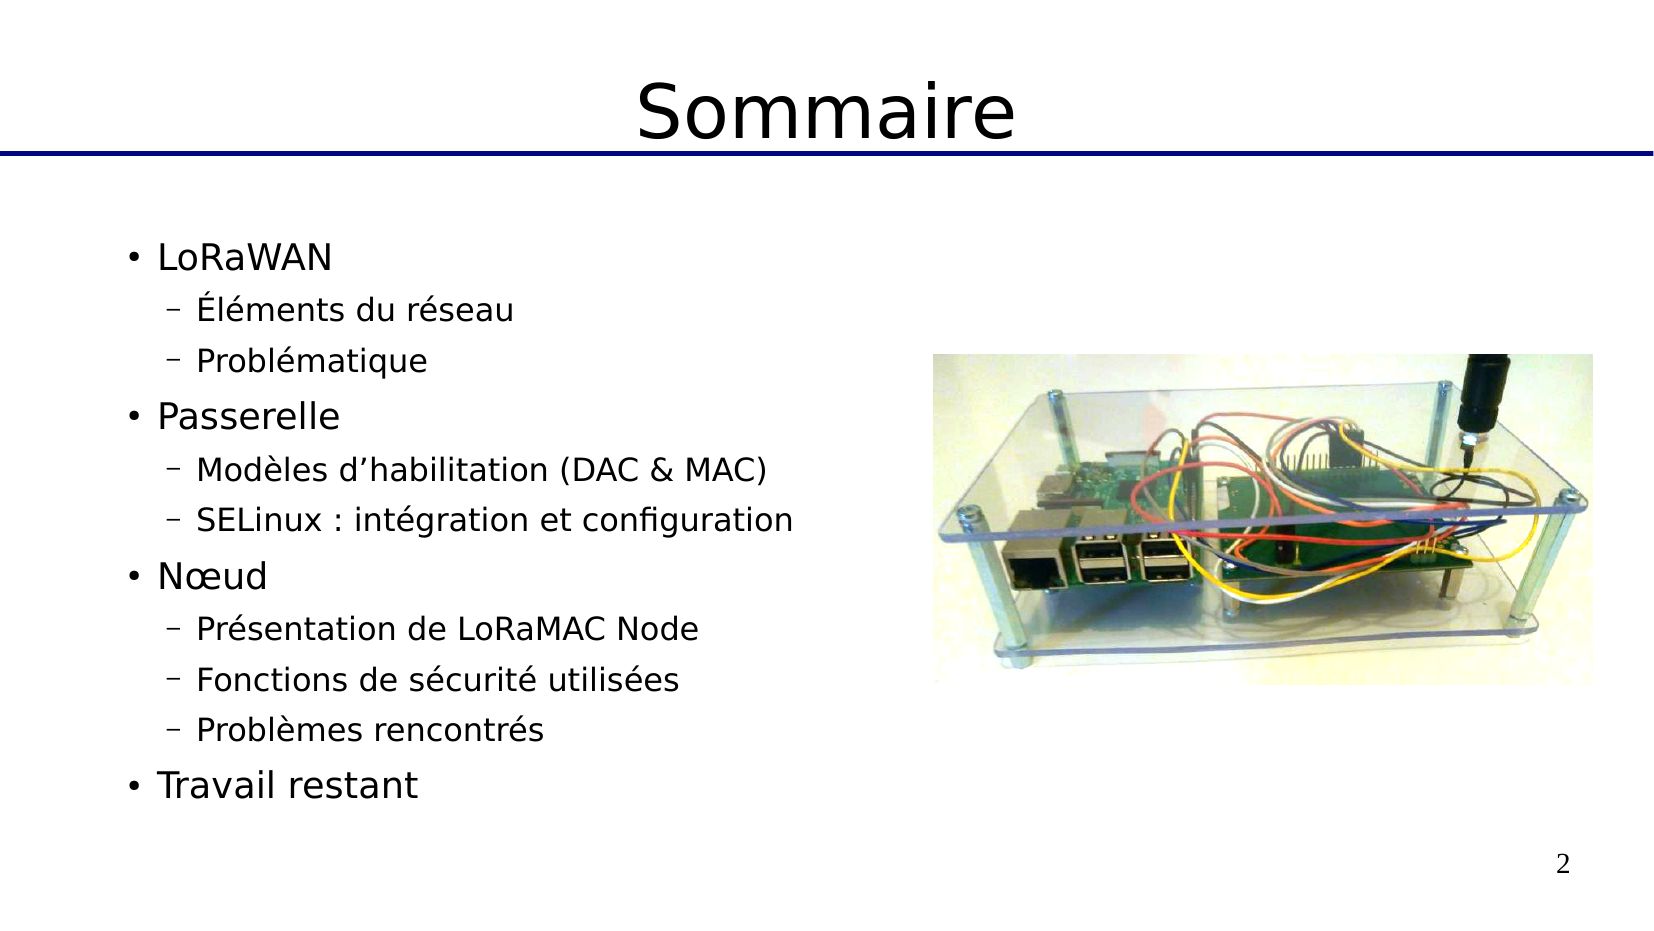

# Sommaire
LoRaWAN
Éléments du réseau
Problématique
Passerelle
Modèles d’habilitation (DAC & MAC)
SELinux : intégration et configuration
Nœud
Présentation de LoRaMAC Node
Fonctions de sécurité utilisées
Problèmes rencontrés
Travail restant
2